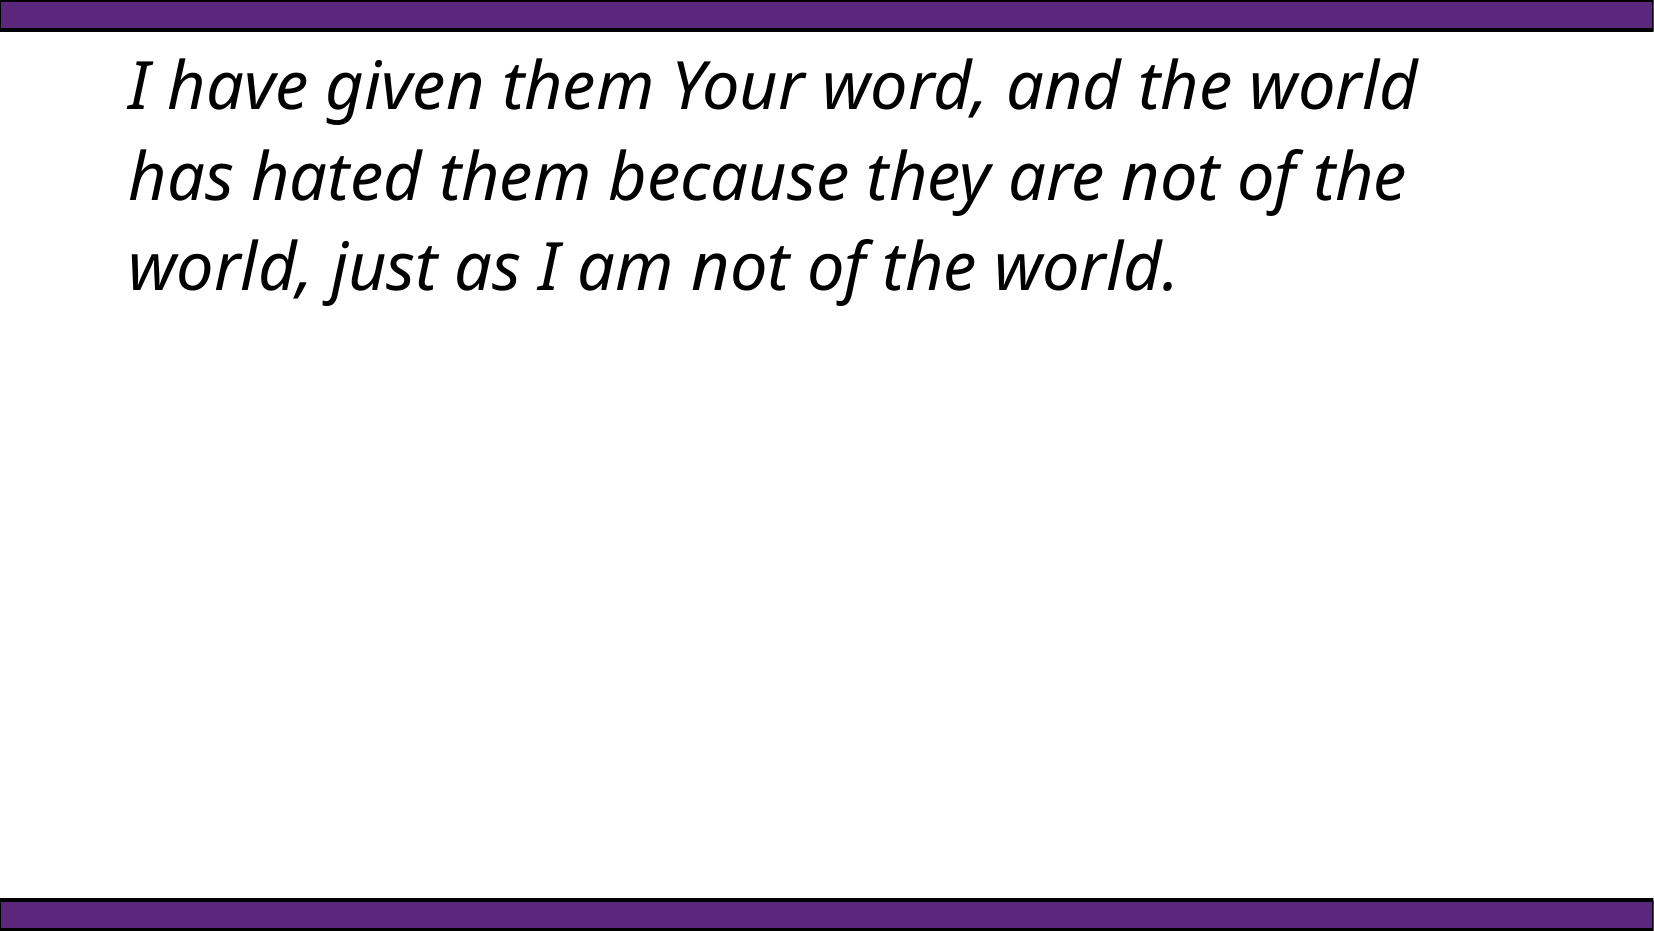

I have given them Your word, and the world
 has hated them because they are not of the
 world, just as I am not of the world.